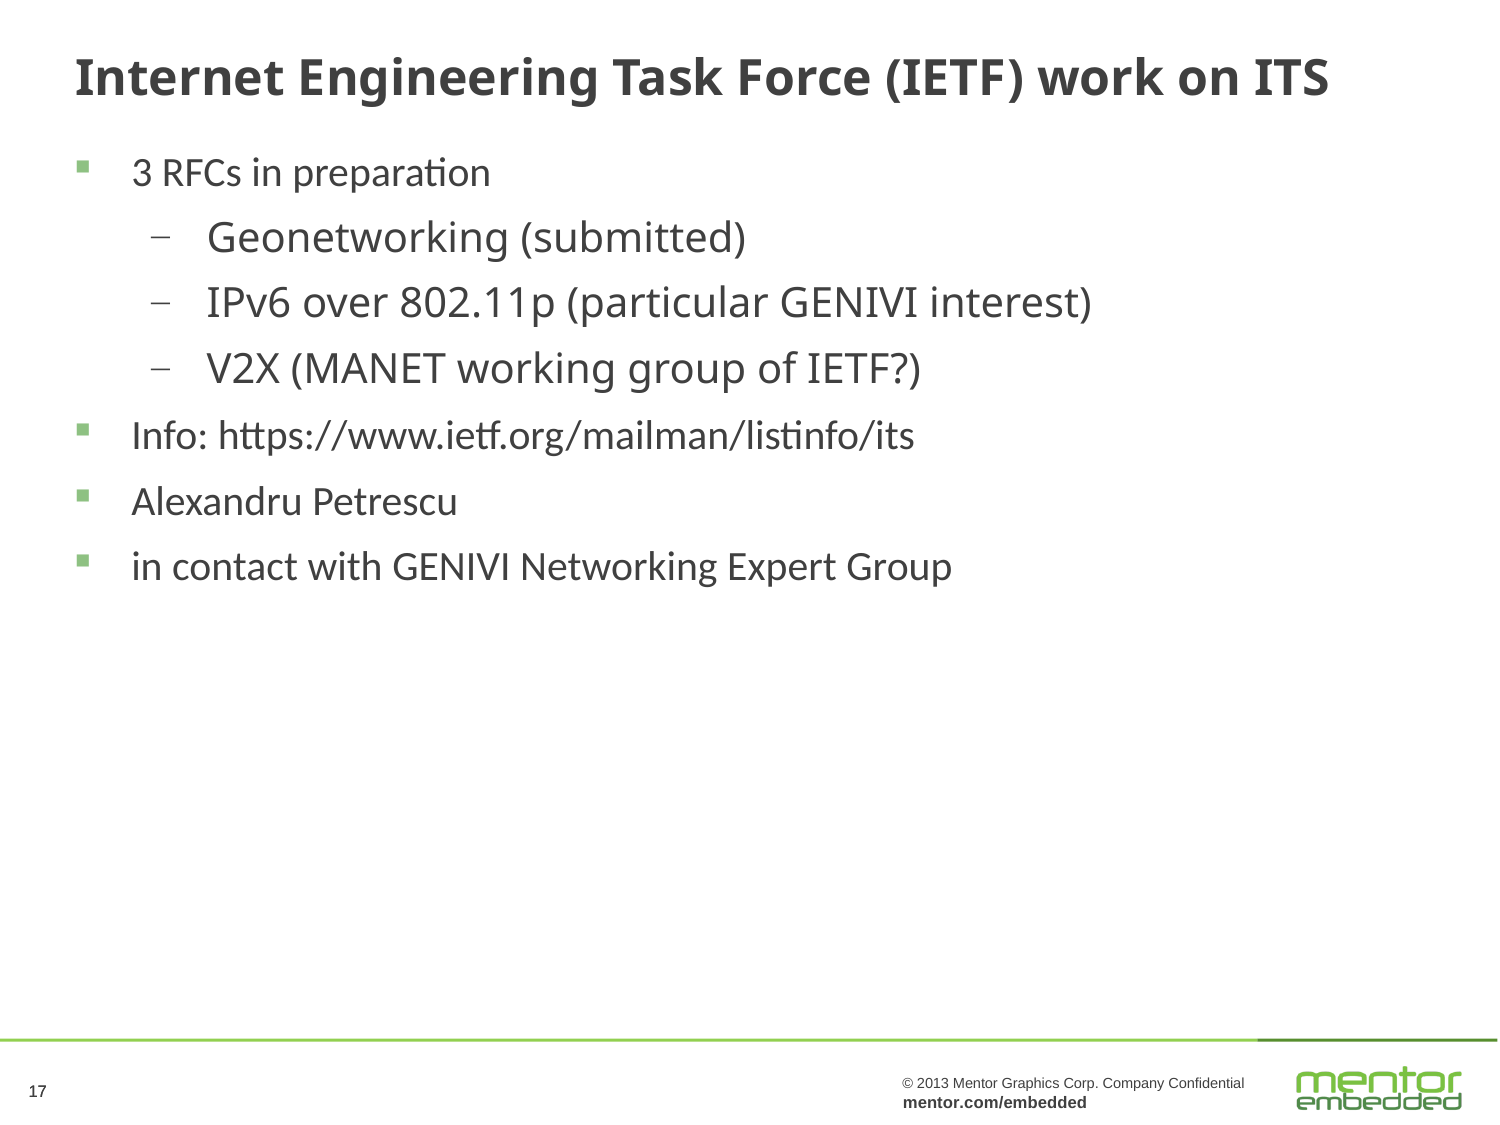

# Internet Engineering Task Force (IETF) work on ITS
3 RFCs in preparation
Geonetworking (submitted)
IPv6 over 802.11p (particular GENIVI interest)
V2X (MANET working group of IETF?)
Info: https://www.ietf.org/mailman/listinfo/its
Alexandru Petrescu
in contact with GENIVI Networking Expert Group